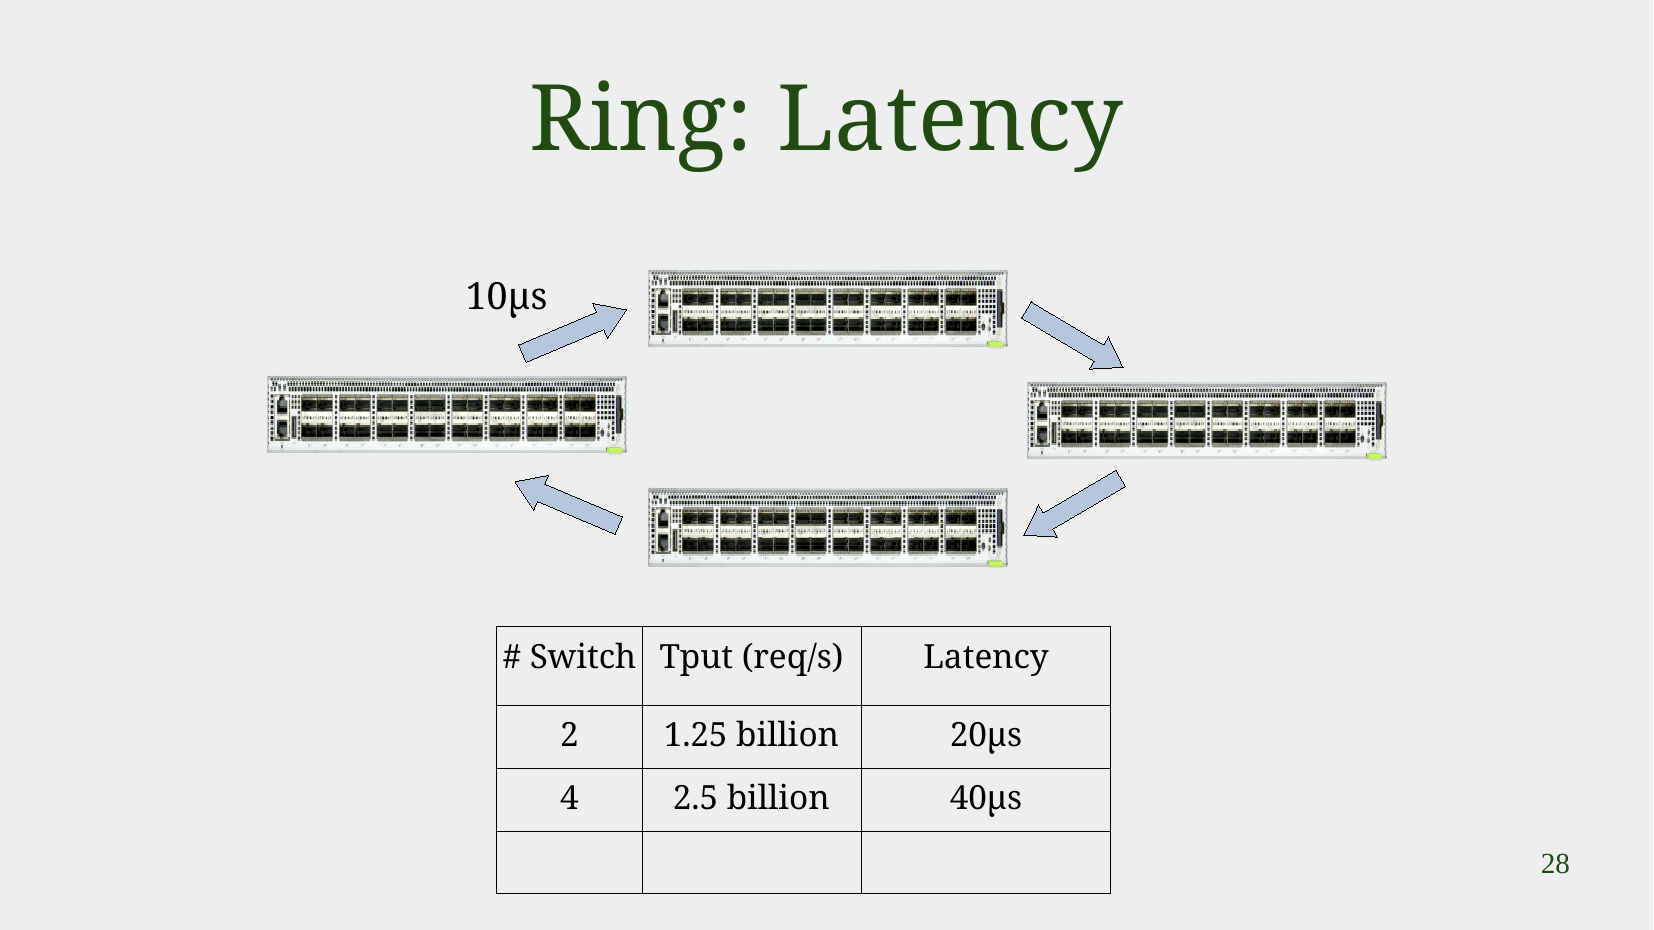

# Ring: Latency
10μs
| # Switch | Tput (req/s) | Latency |
| --- | --- | --- |
| 2 | 1.25 billion | 20μs |
| 4 | 2.5 billion | 40μs |
| | | |
28